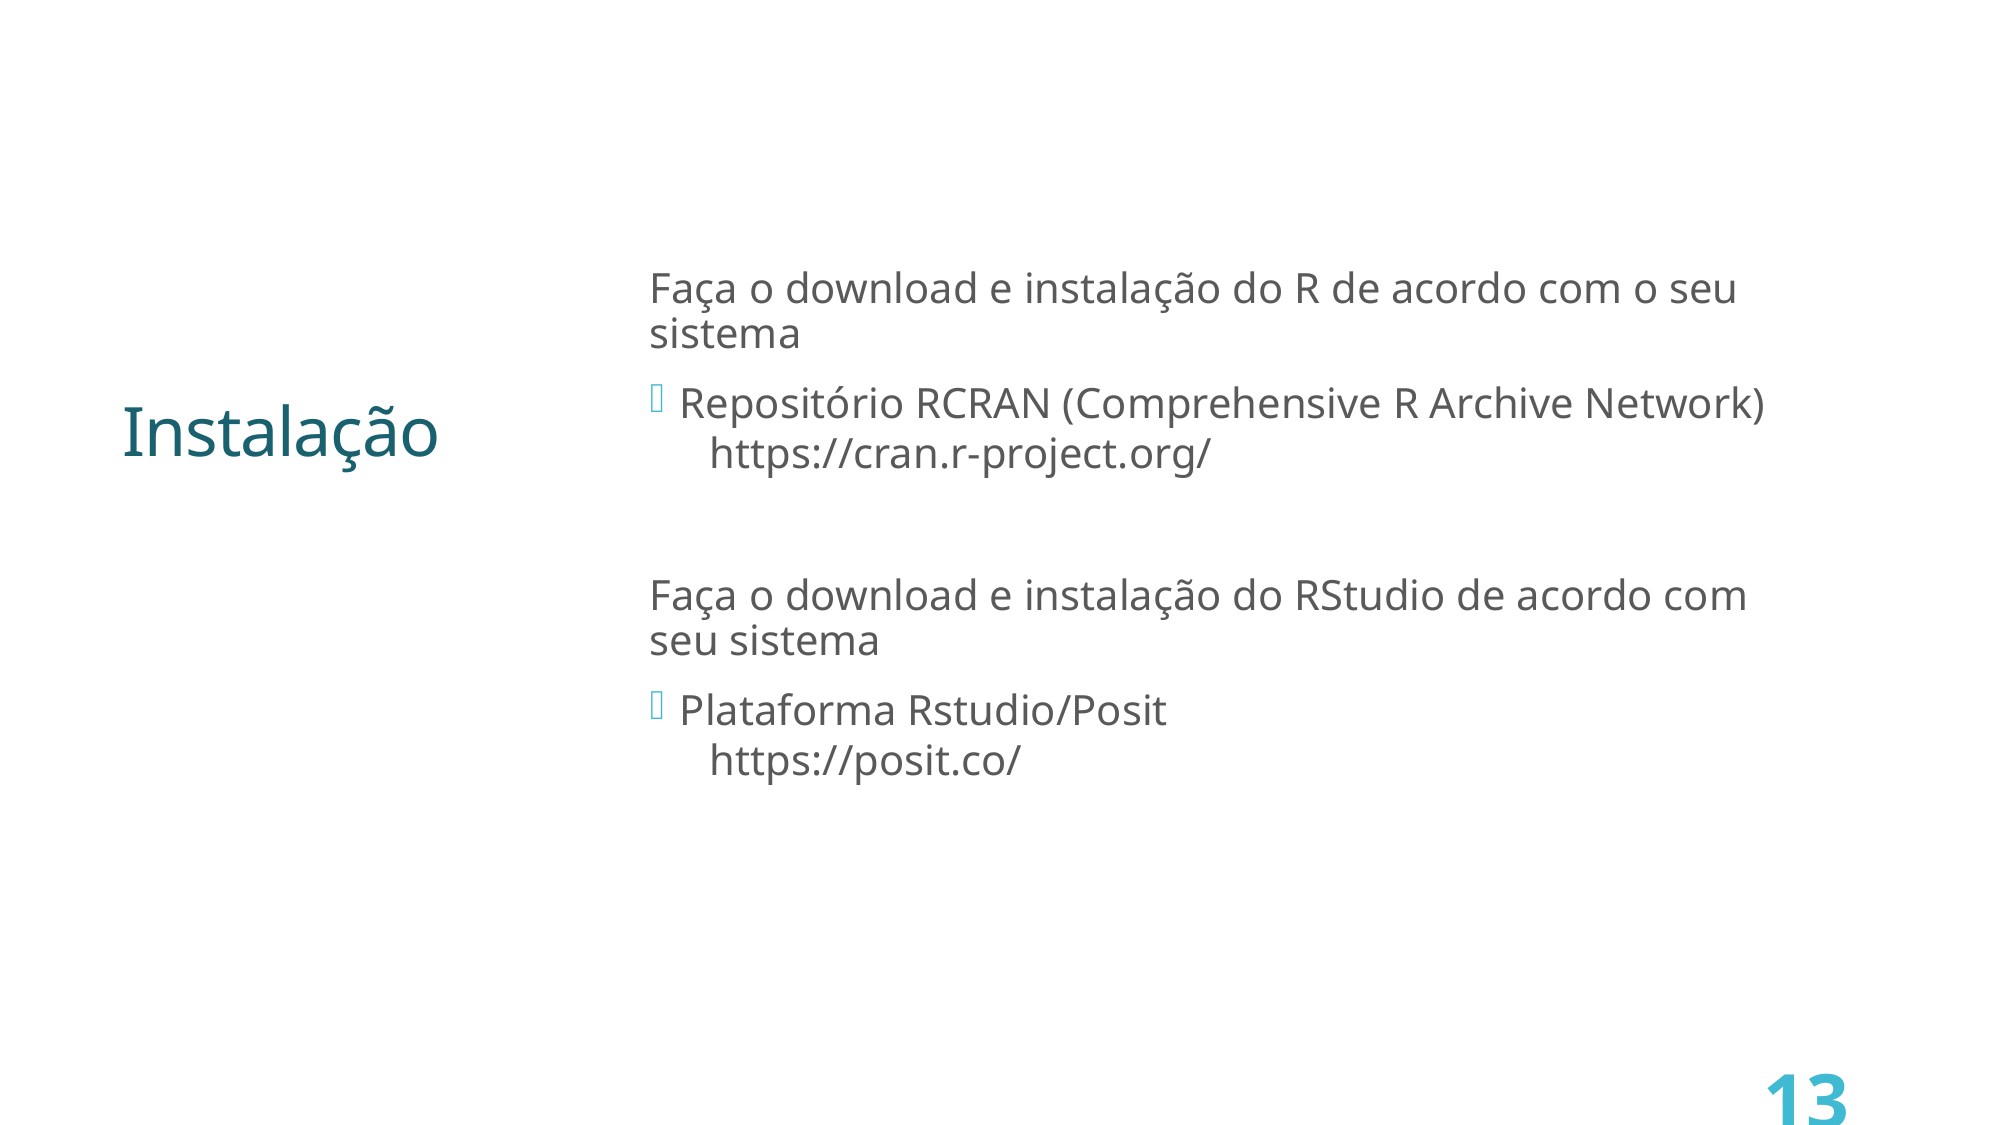

# Faça o download e instalação do R de acordo com o seu sistema
Repositório RCRAN (Comprehensive R Archive Network)
https://cran.r-project.org/
Faça o download e instalação do RStudio de acordo com seu sistema
Plataforma Rstudio/Posit
https://posit.co/
Instalação
R + RStudio